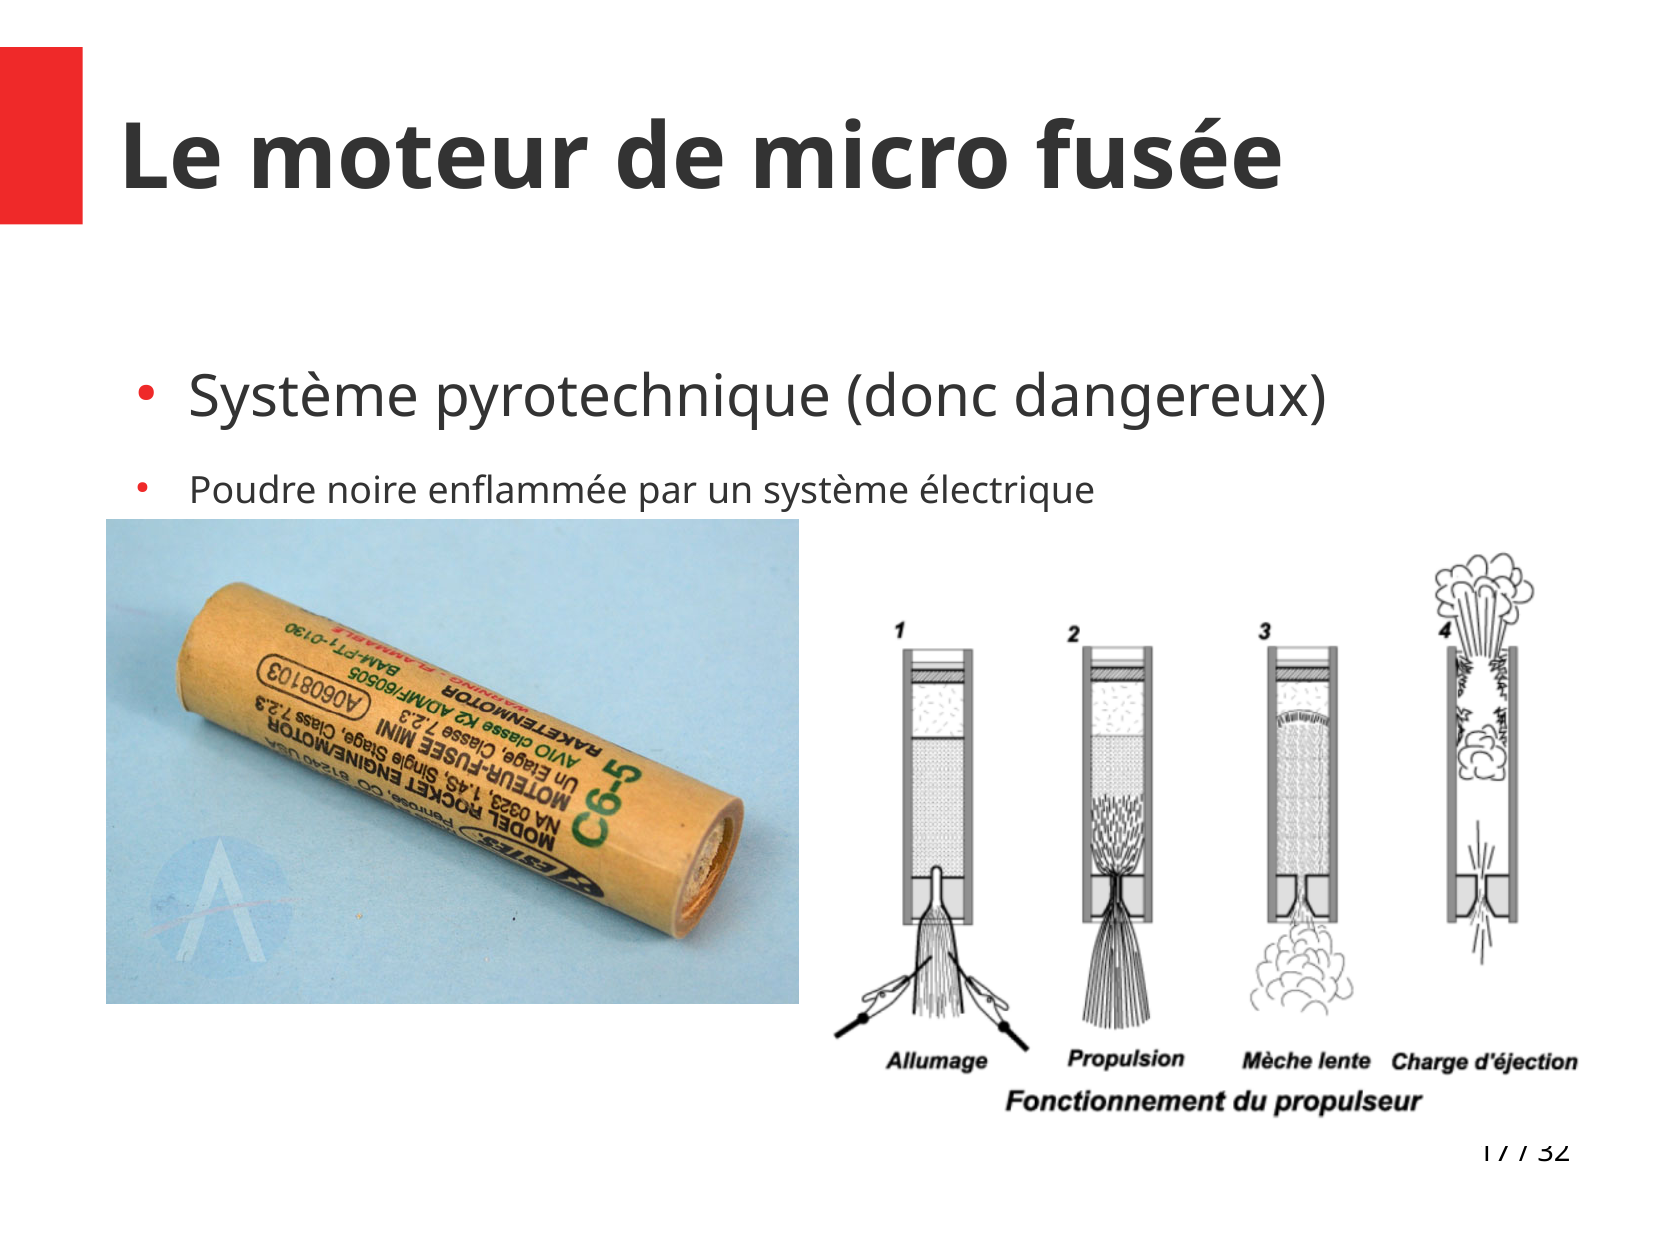

# Le moteur de micro fusée
Système pyrotechnique (donc dangereux)
Poudre noire enflammée par un système électrique
17